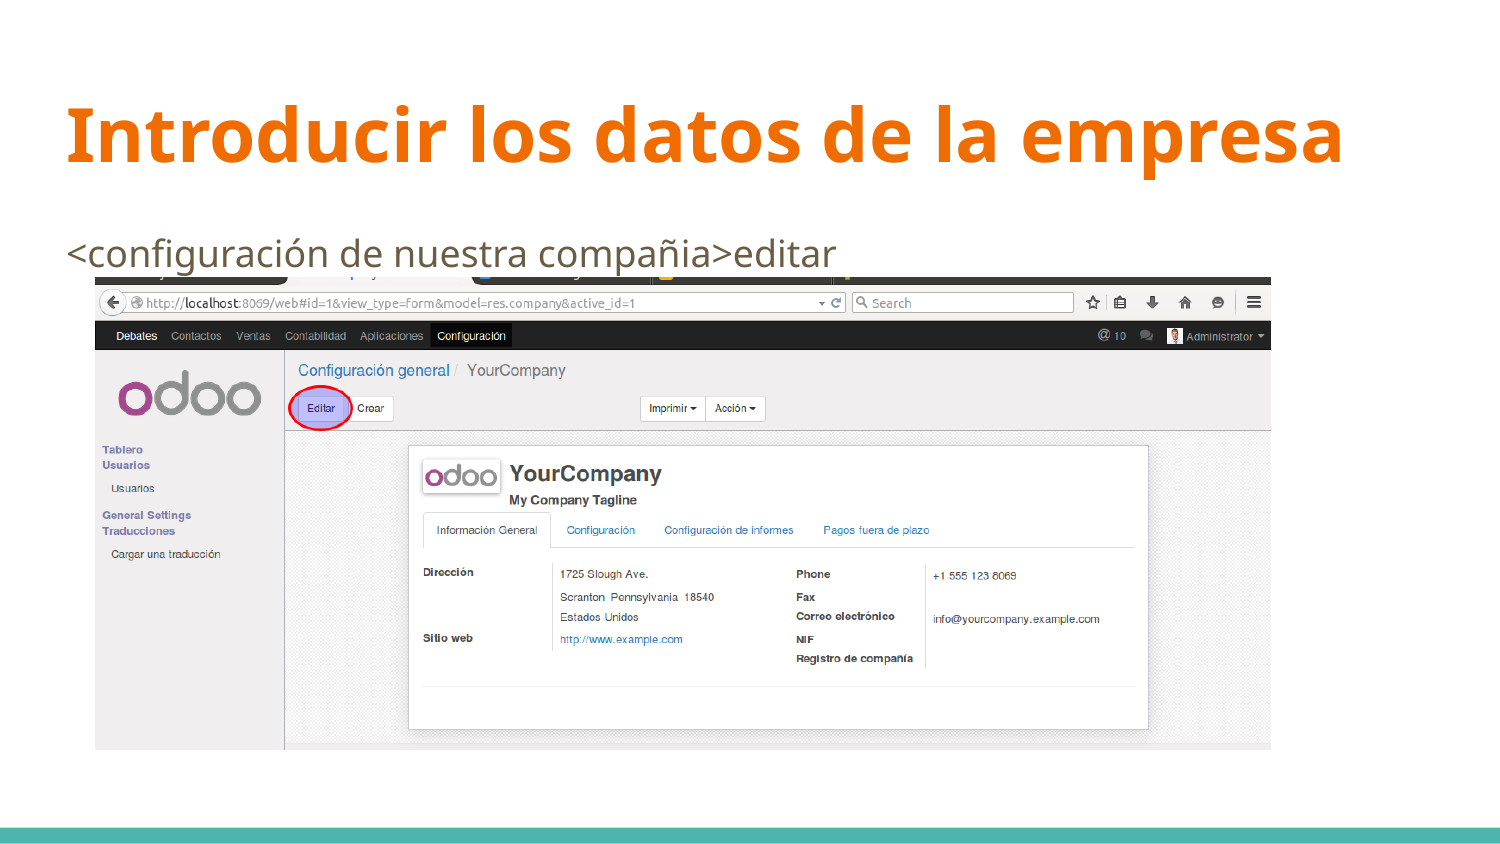

# Introducir los datos de la empresa
<configuración de nuestra compañia>editar